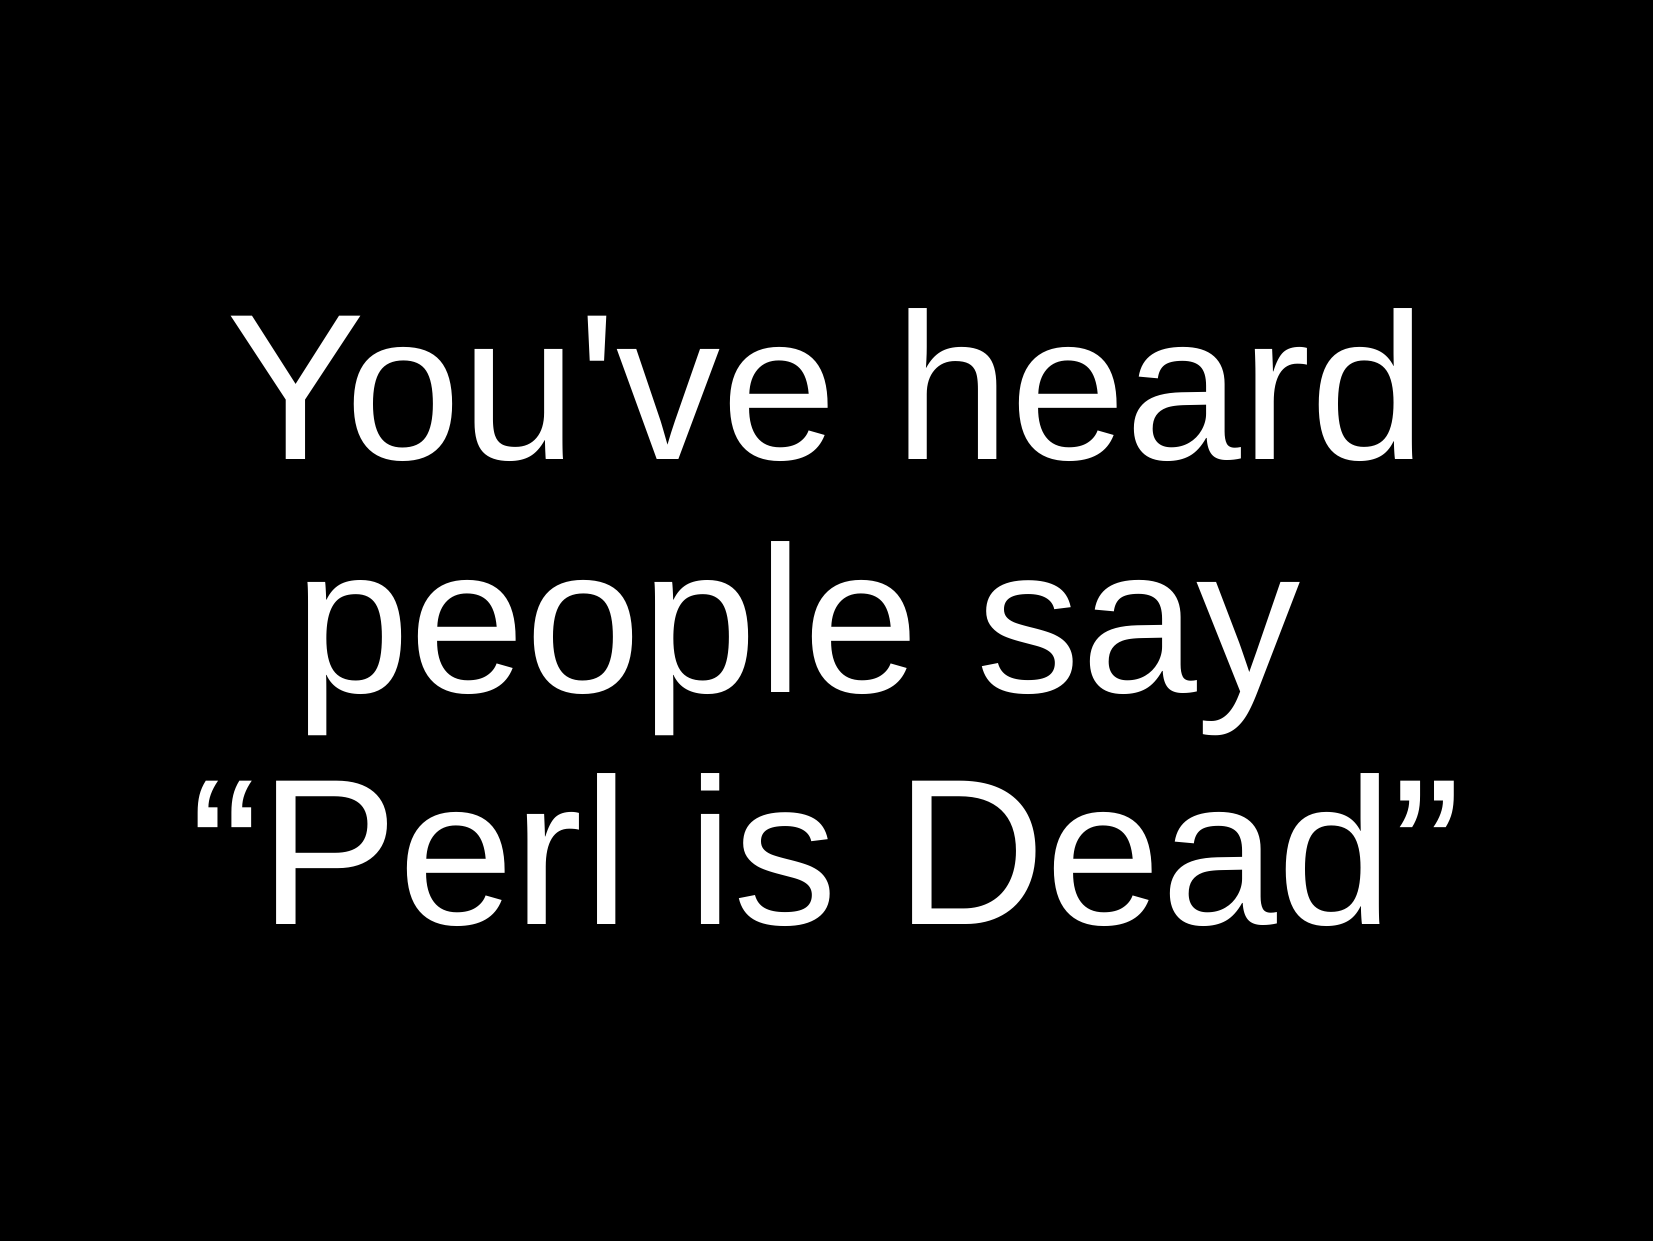

# You've heard people say “Perl is Dead”